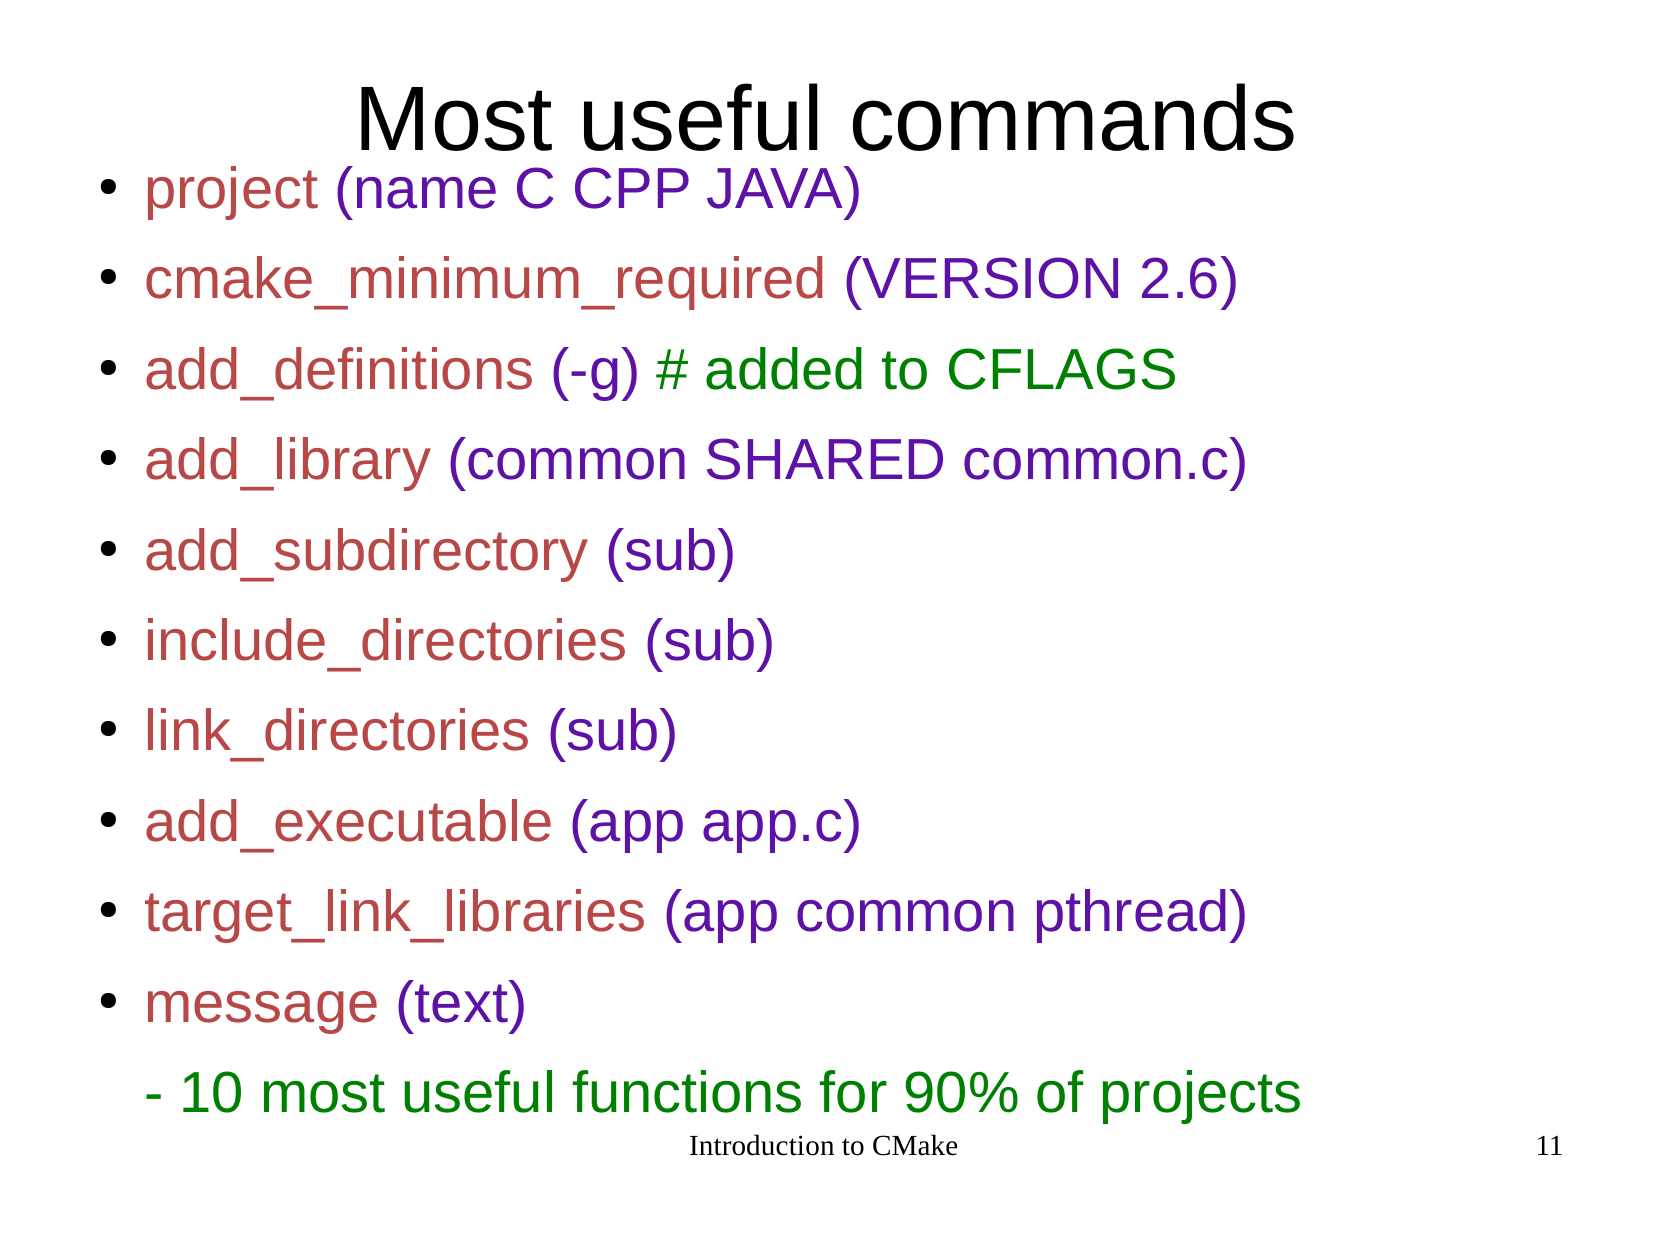

# Most useful commands
project (name C CPP JAVA)
cmake_minimum_required (VERSION 2.6)
add_definitions (-g) # added to CFLAGS
add_library (common SHARED common.c)
add_subdirectory (sub)
include_directories (sub)
link_directories (sub)
add_executable (app app.c)
target_link_libraries (app common pthread)
message (text)
- 10 most useful functions for 90% of projects
Introduction to CMake
11